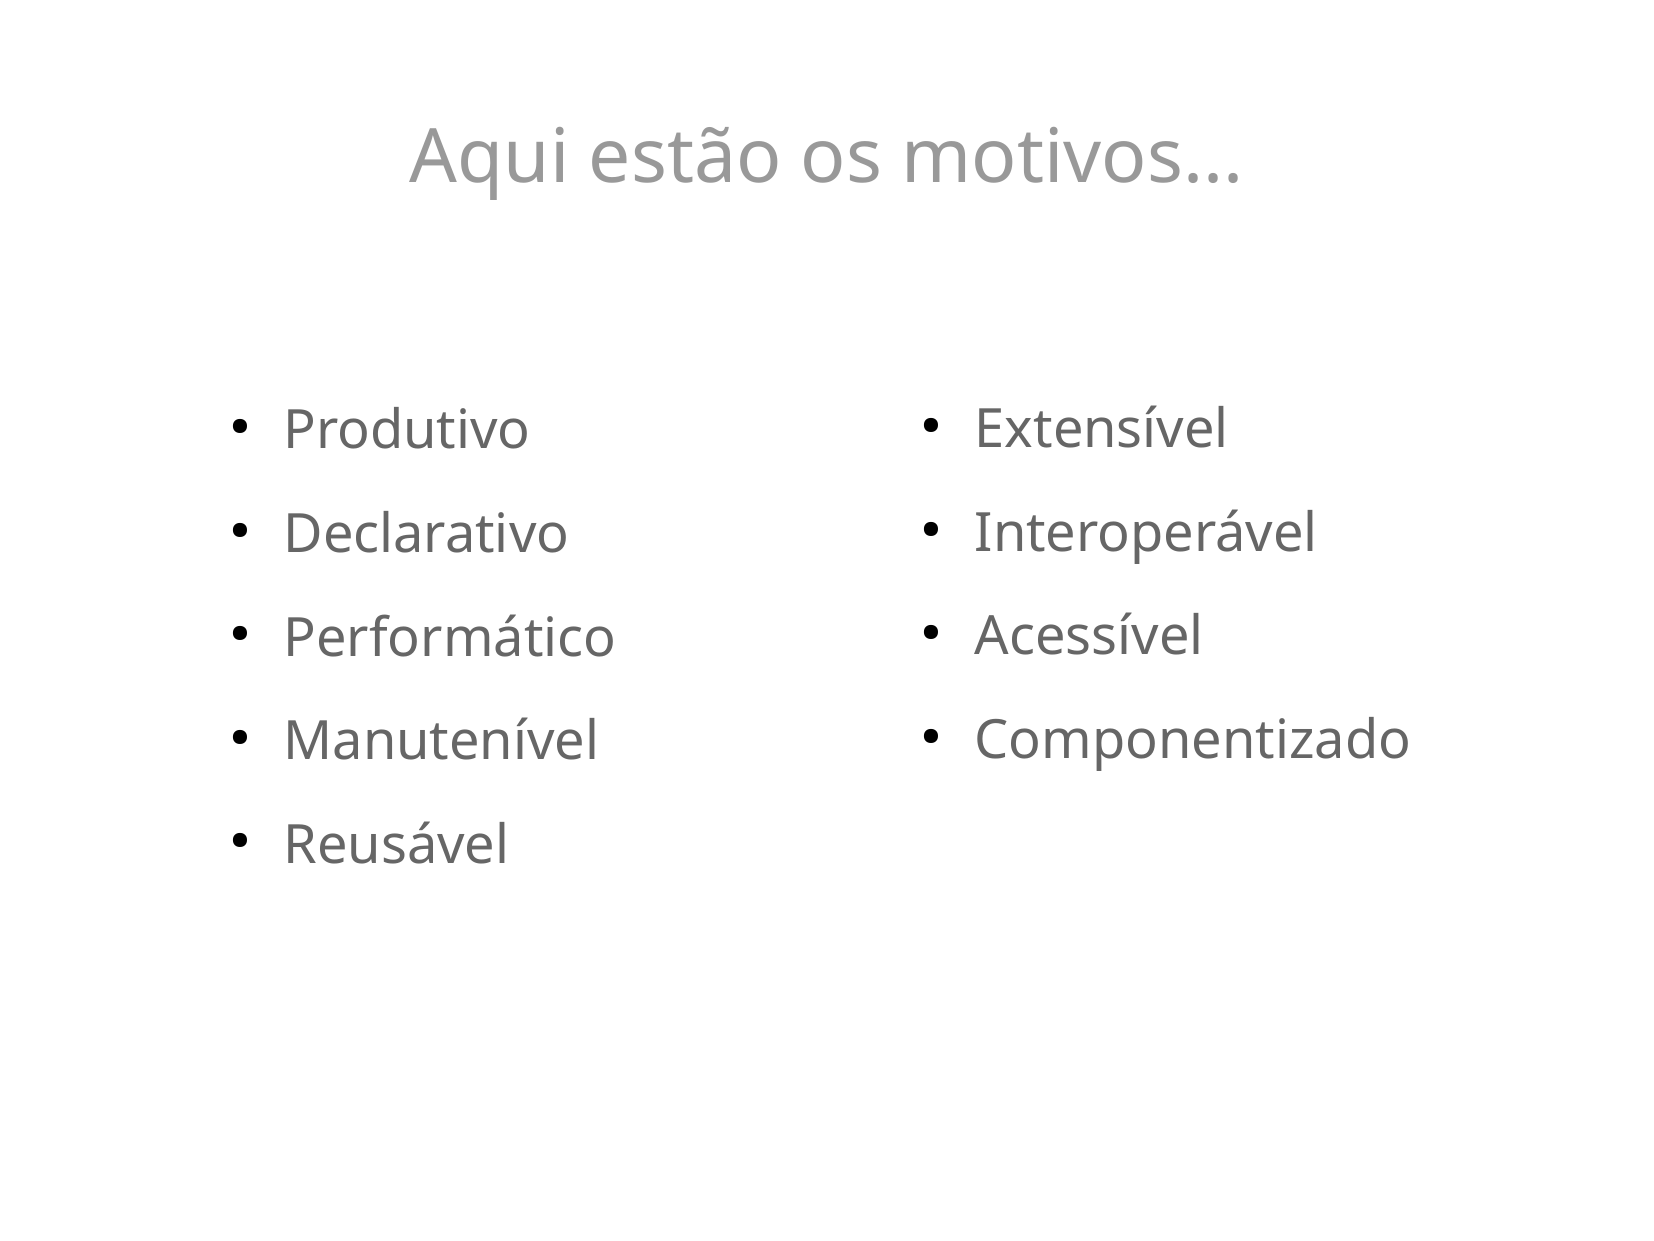

# Aqui estão os motivos...
Extensível
Interoperável
Acessível
Componentizado
Produtivo
Declarativo
Performático
Manutenível
Reusável